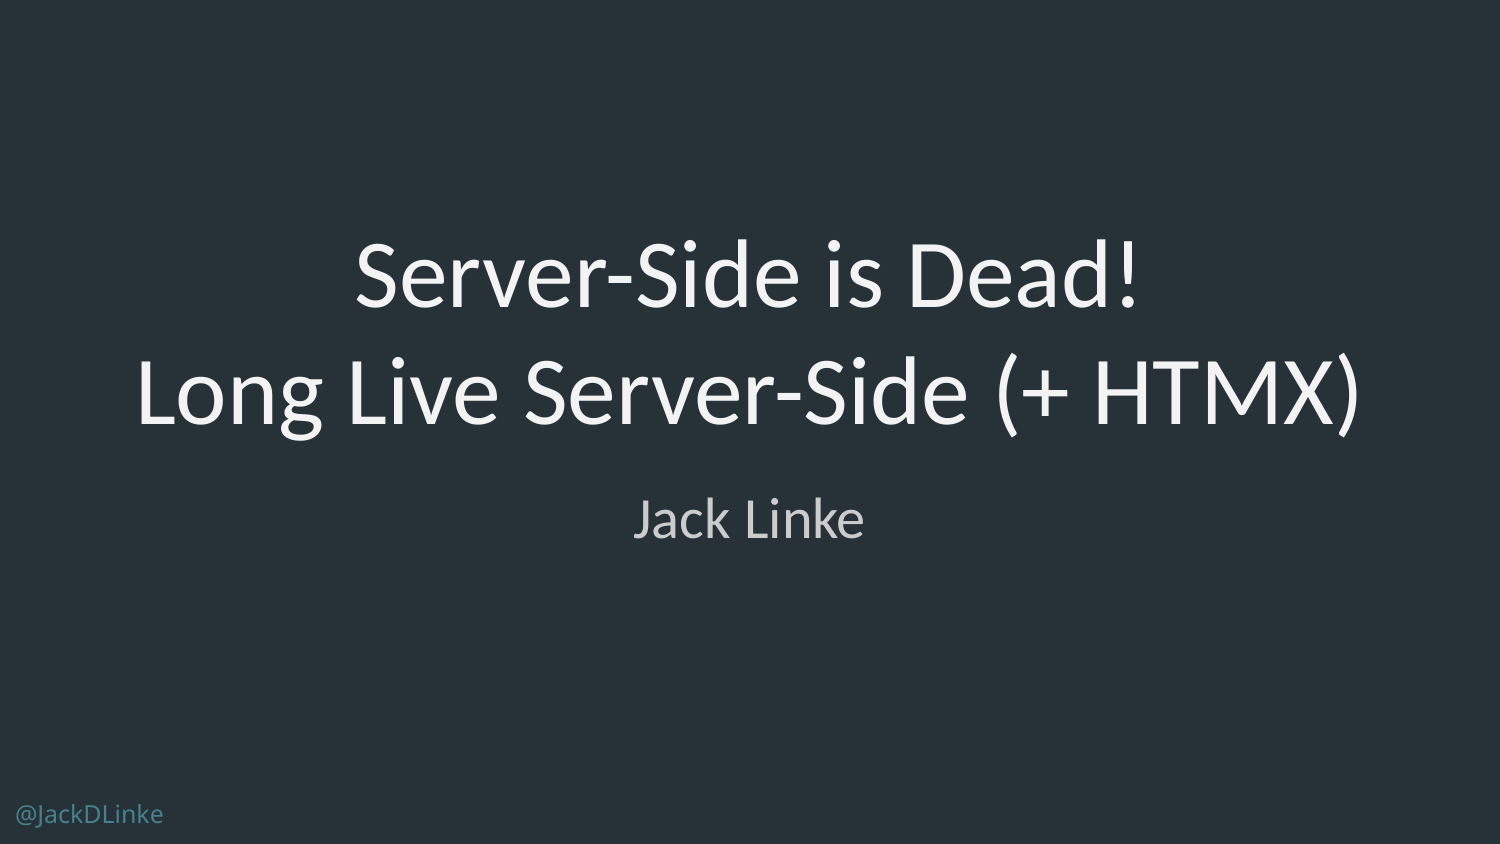

# Server-Side is Dead! Long Live Server-Side (+ HTMX)
Jack Linke